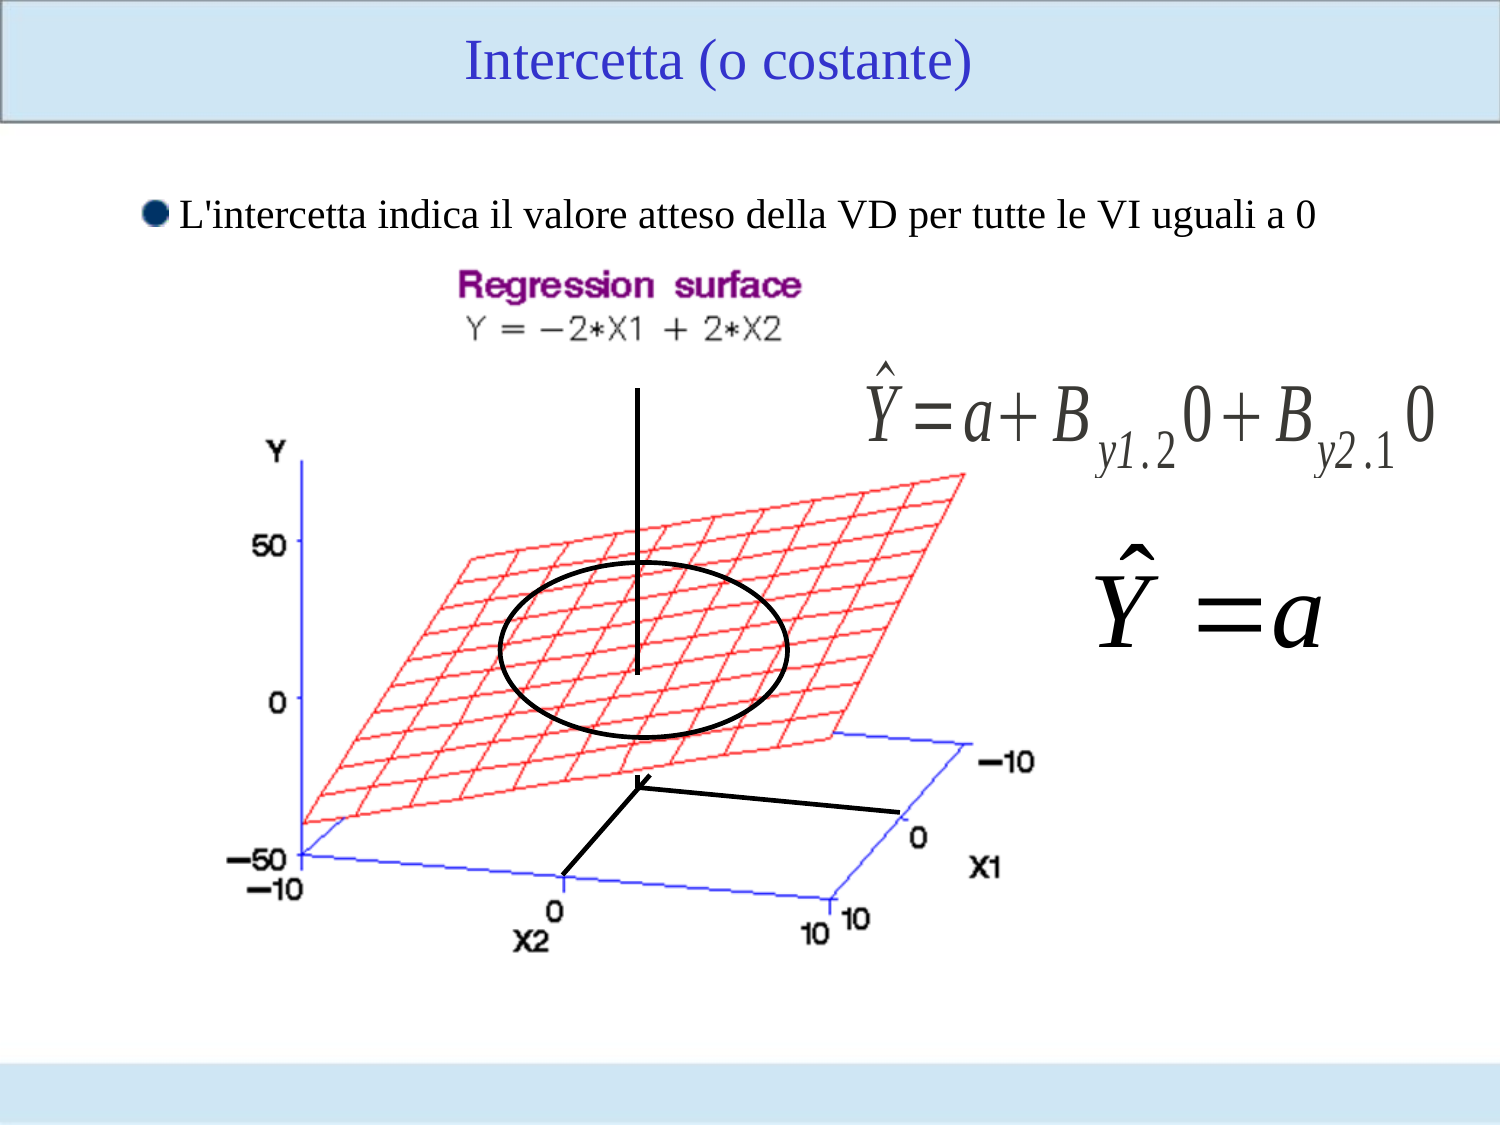

# Intercetta (o costante)
 L'intercetta indica il valore atteso della VD per tutte le VI uguali a 0
83